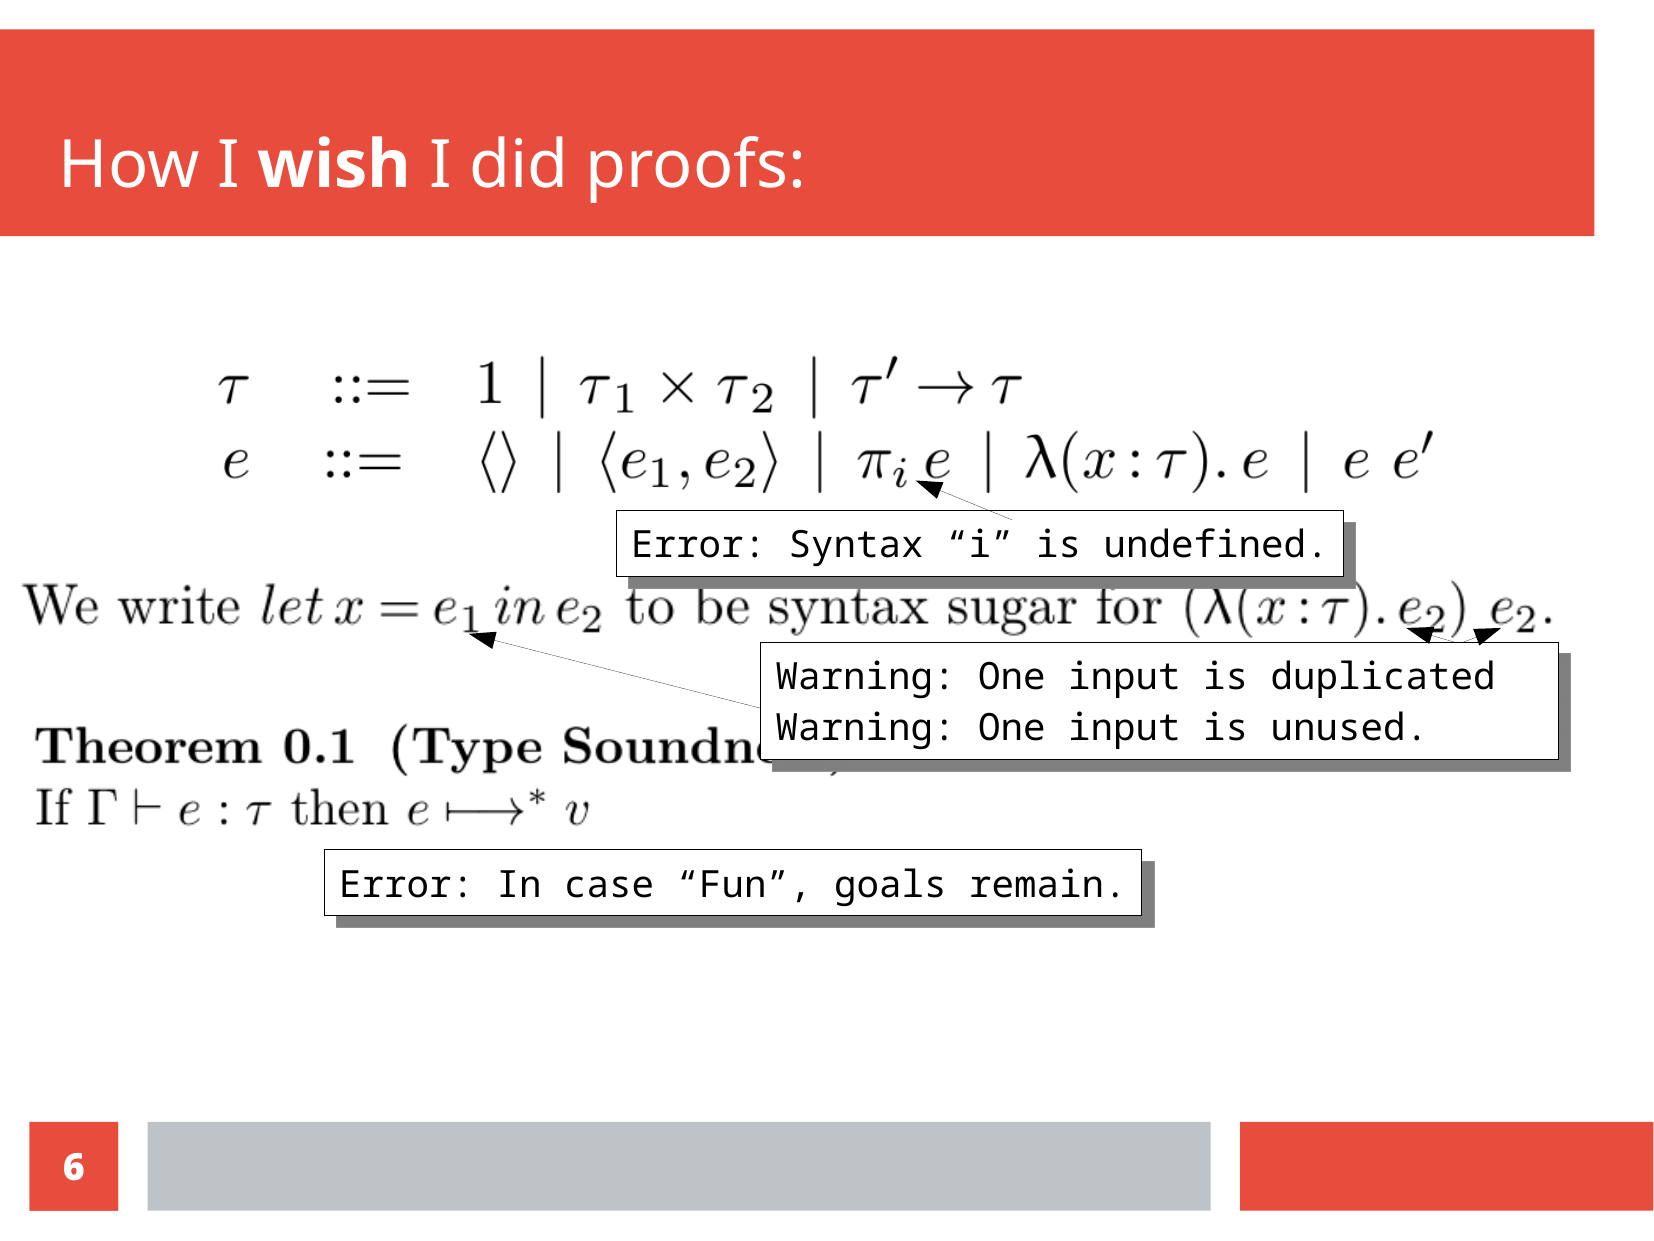

# How I wish I did proofs:
Error: Syntax “i” is undefined.
Warning: One input is duplicated Warning: One input is unused.
Error: In case “Fun”, goals remain.
6